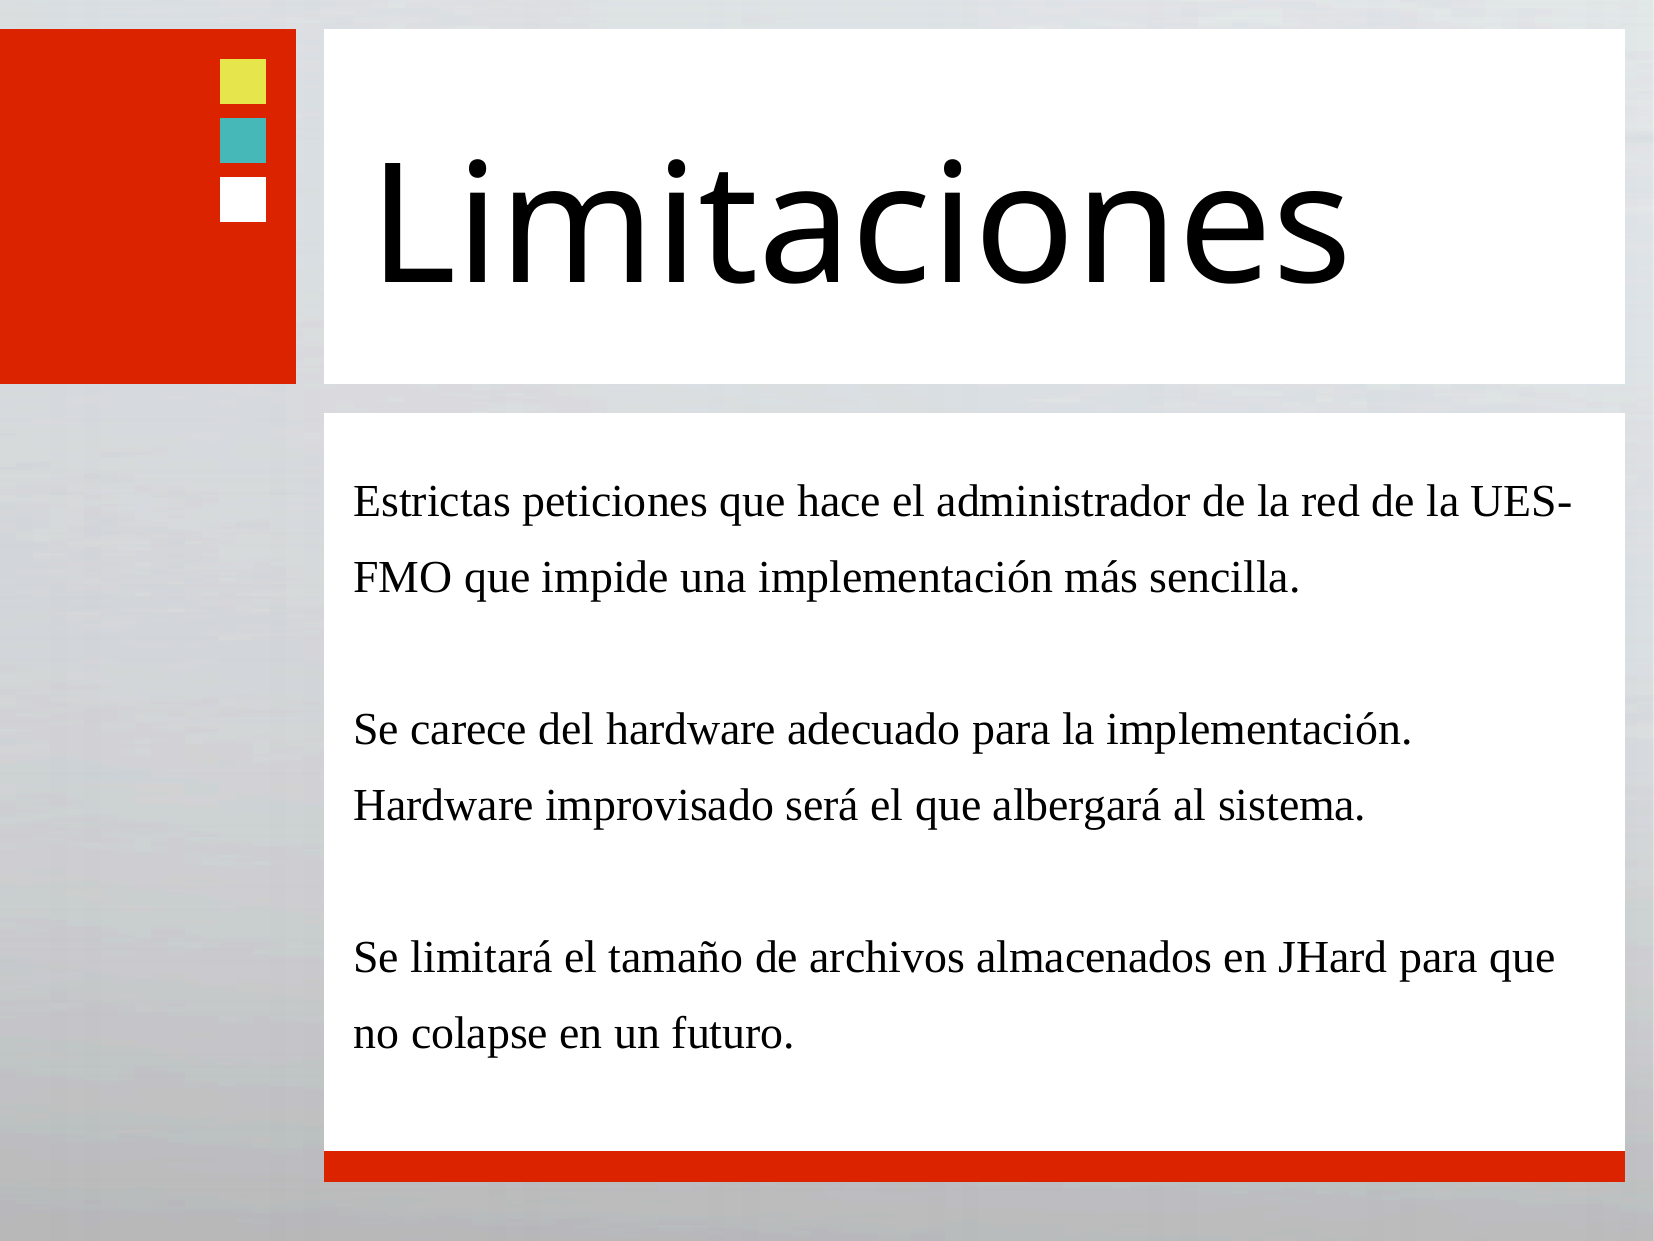

Limitaciones
Estrictas peticiones que hace el administrador de la red de la UES-FMO que impide una implementación más sencilla.
Se carece del hardware adecuado para la implementación. Hardware improvisado será el que albergará al sistema.
Se limitará el tamaño de archivos almacenados en JHard para que no colapse en un futuro.